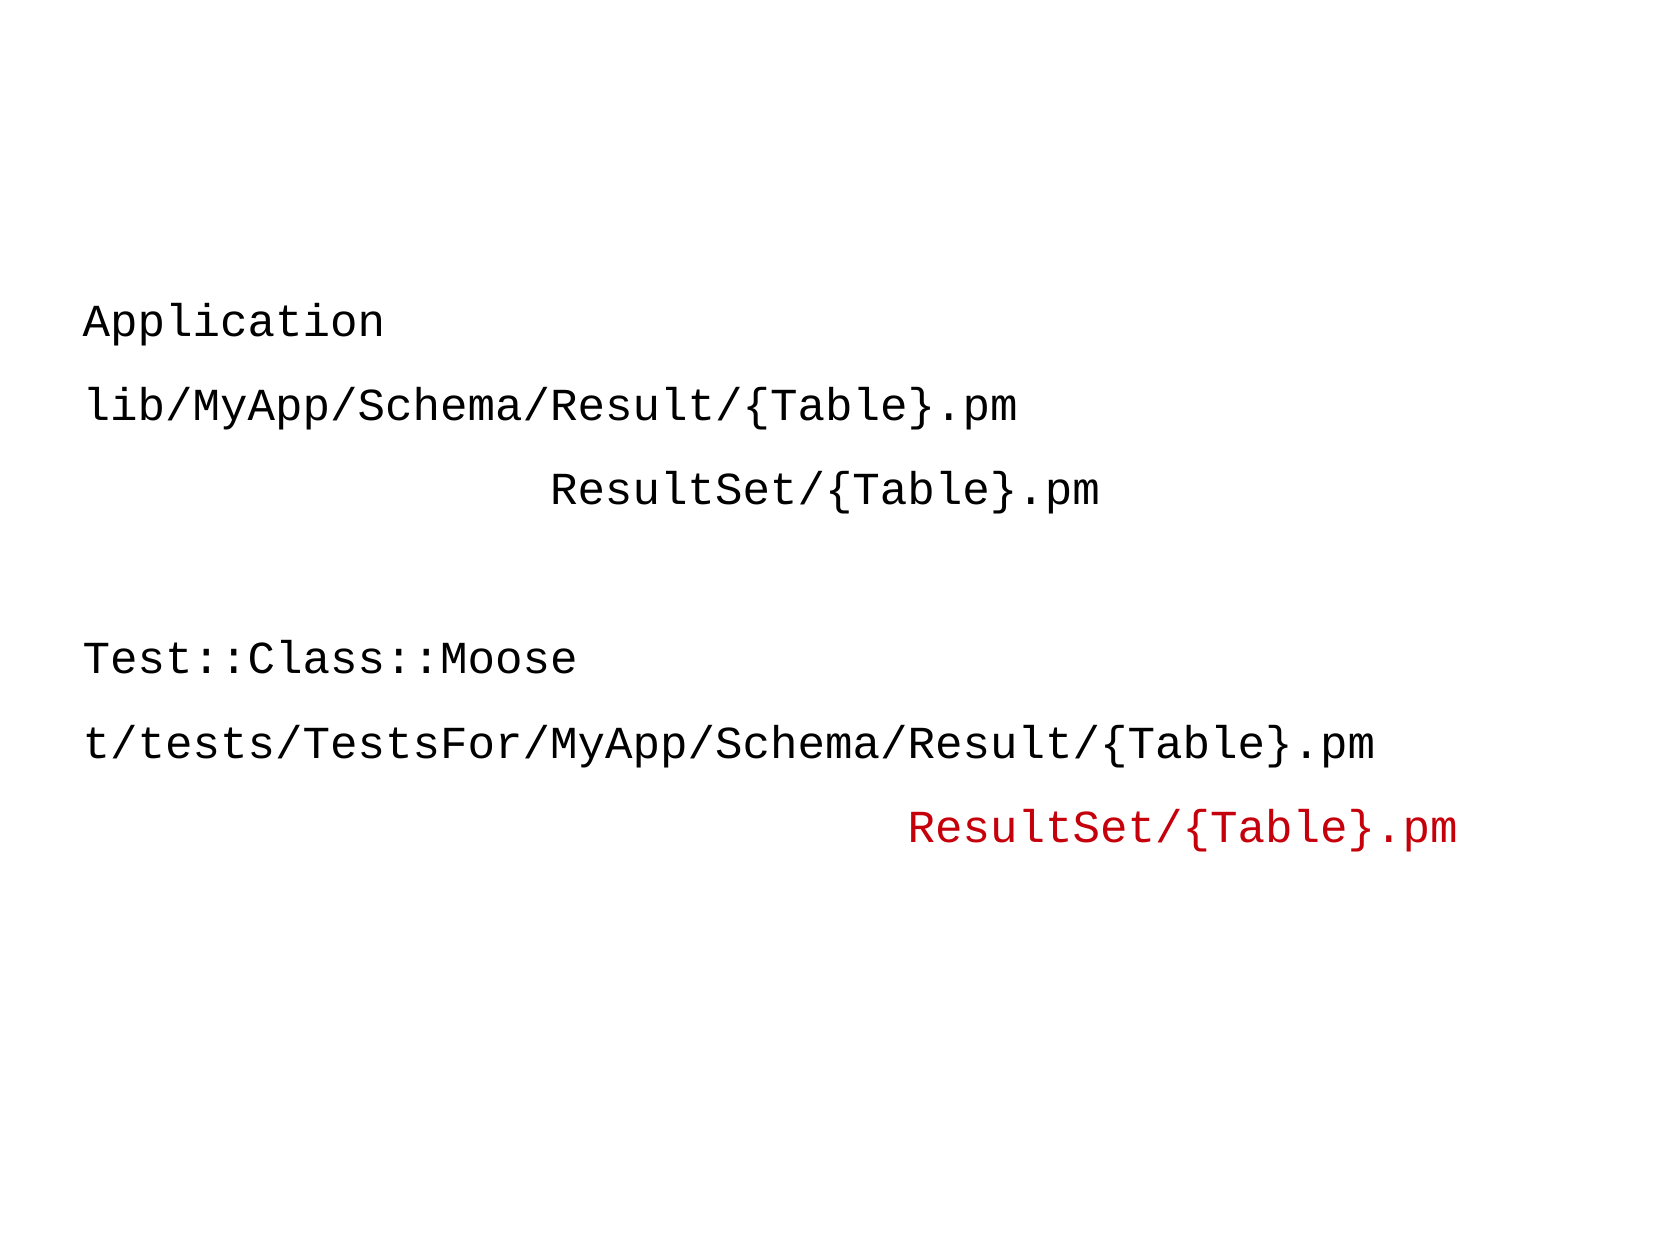

#
Application
lib/MyApp/Schema/Result/{Table}.pm
 ResultSet/{Table}.pm
Test::Class::Moose
t/tests/TestsFor/MyApp/Schema/Result/{Table}.pm
 ResultSet/{Table}.pm